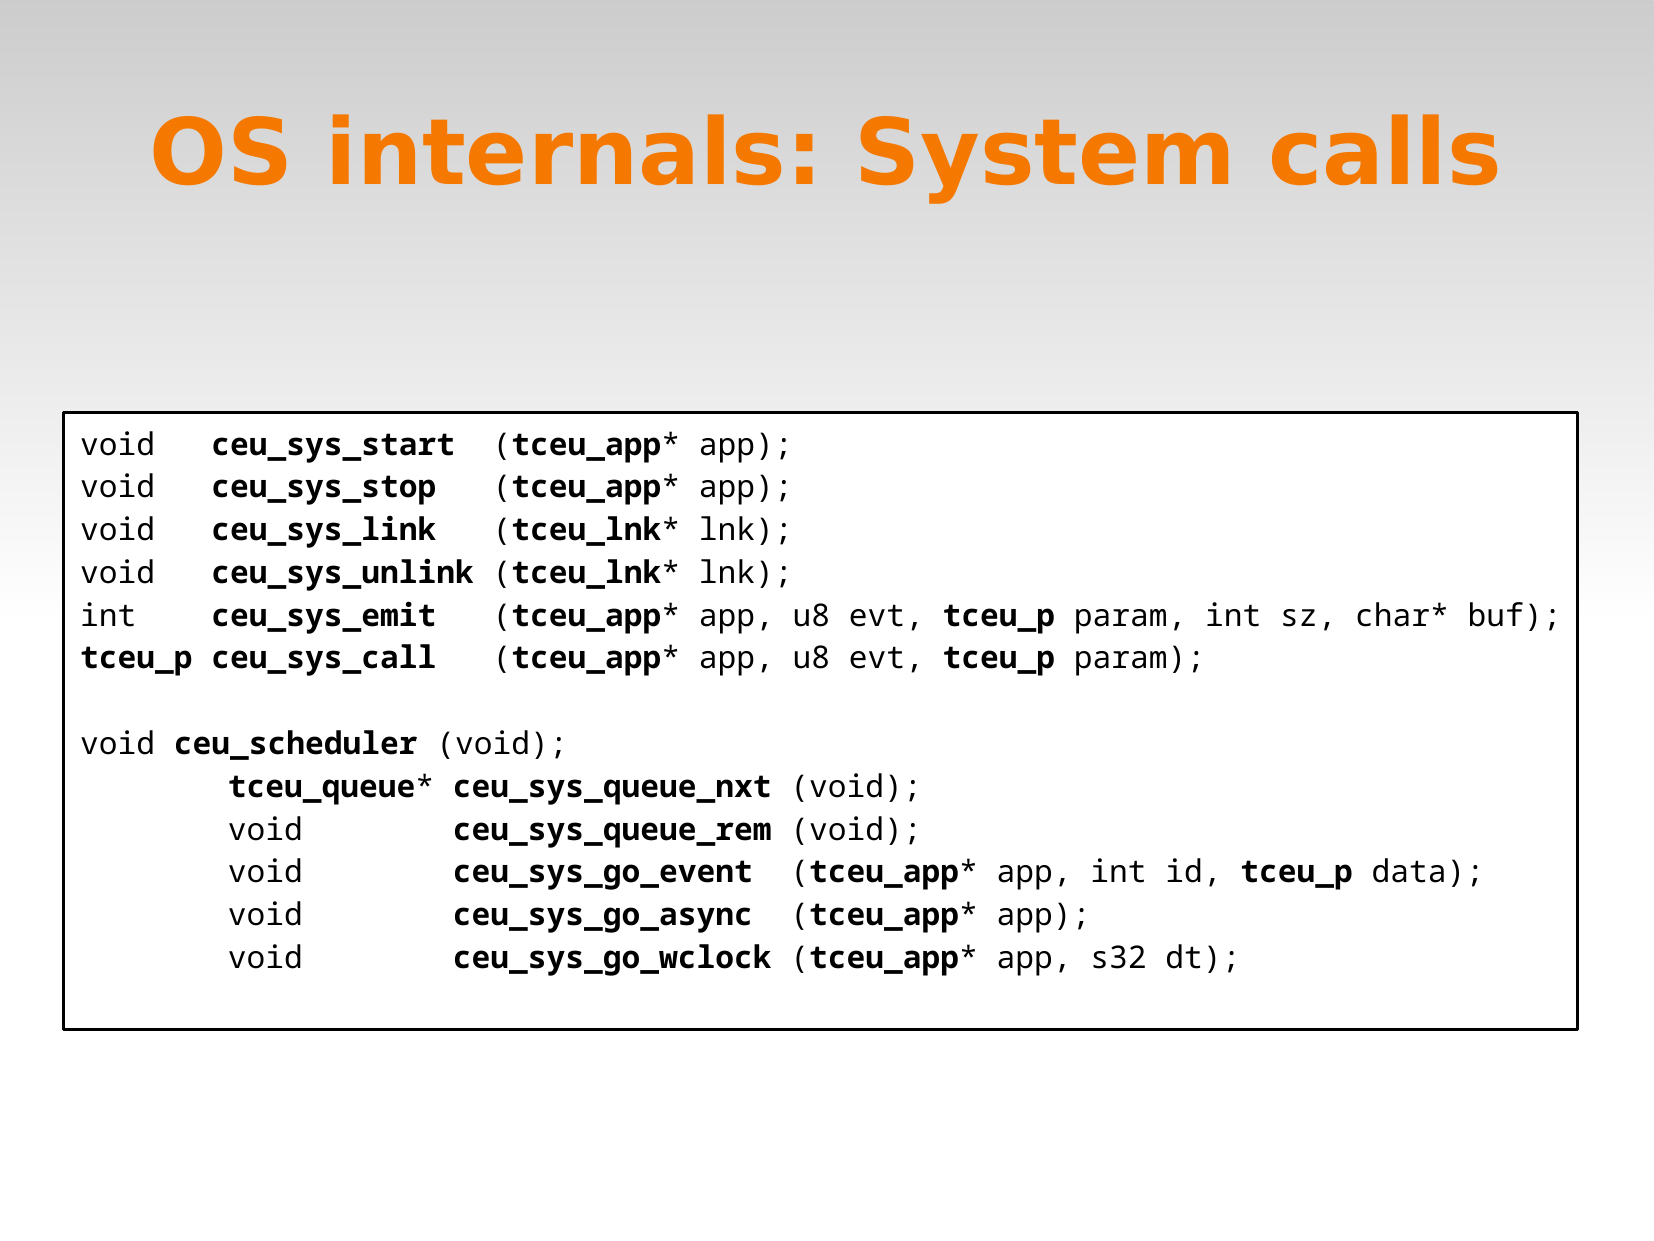

# OS internals: System calls
void ceu_sys_start (tceu_app* app);
void ceu_sys_stop (tceu_app* app);
void ceu_sys_link (tceu_lnk* lnk);
void ceu_sys_unlink (tceu_lnk* lnk);
int ceu_sys_emit (tceu_app* app, u8 evt, tceu_p param, int sz, char* buf);
tceu_p ceu_sys_call (tceu_app* app, u8 evt, tceu_p param);
void ceu_scheduler (void);
		tceu_queue* ceu_sys_queue_nxt (void);
		void ceu_sys_queue_rem (void);
		void ceu_sys_go_event (tceu_app* app, int id, tceu_p data);
		void ceu_sys_go_async (tceu_app* app);
		void ceu_sys_go_wclock (tceu_app* app, s32 dt);